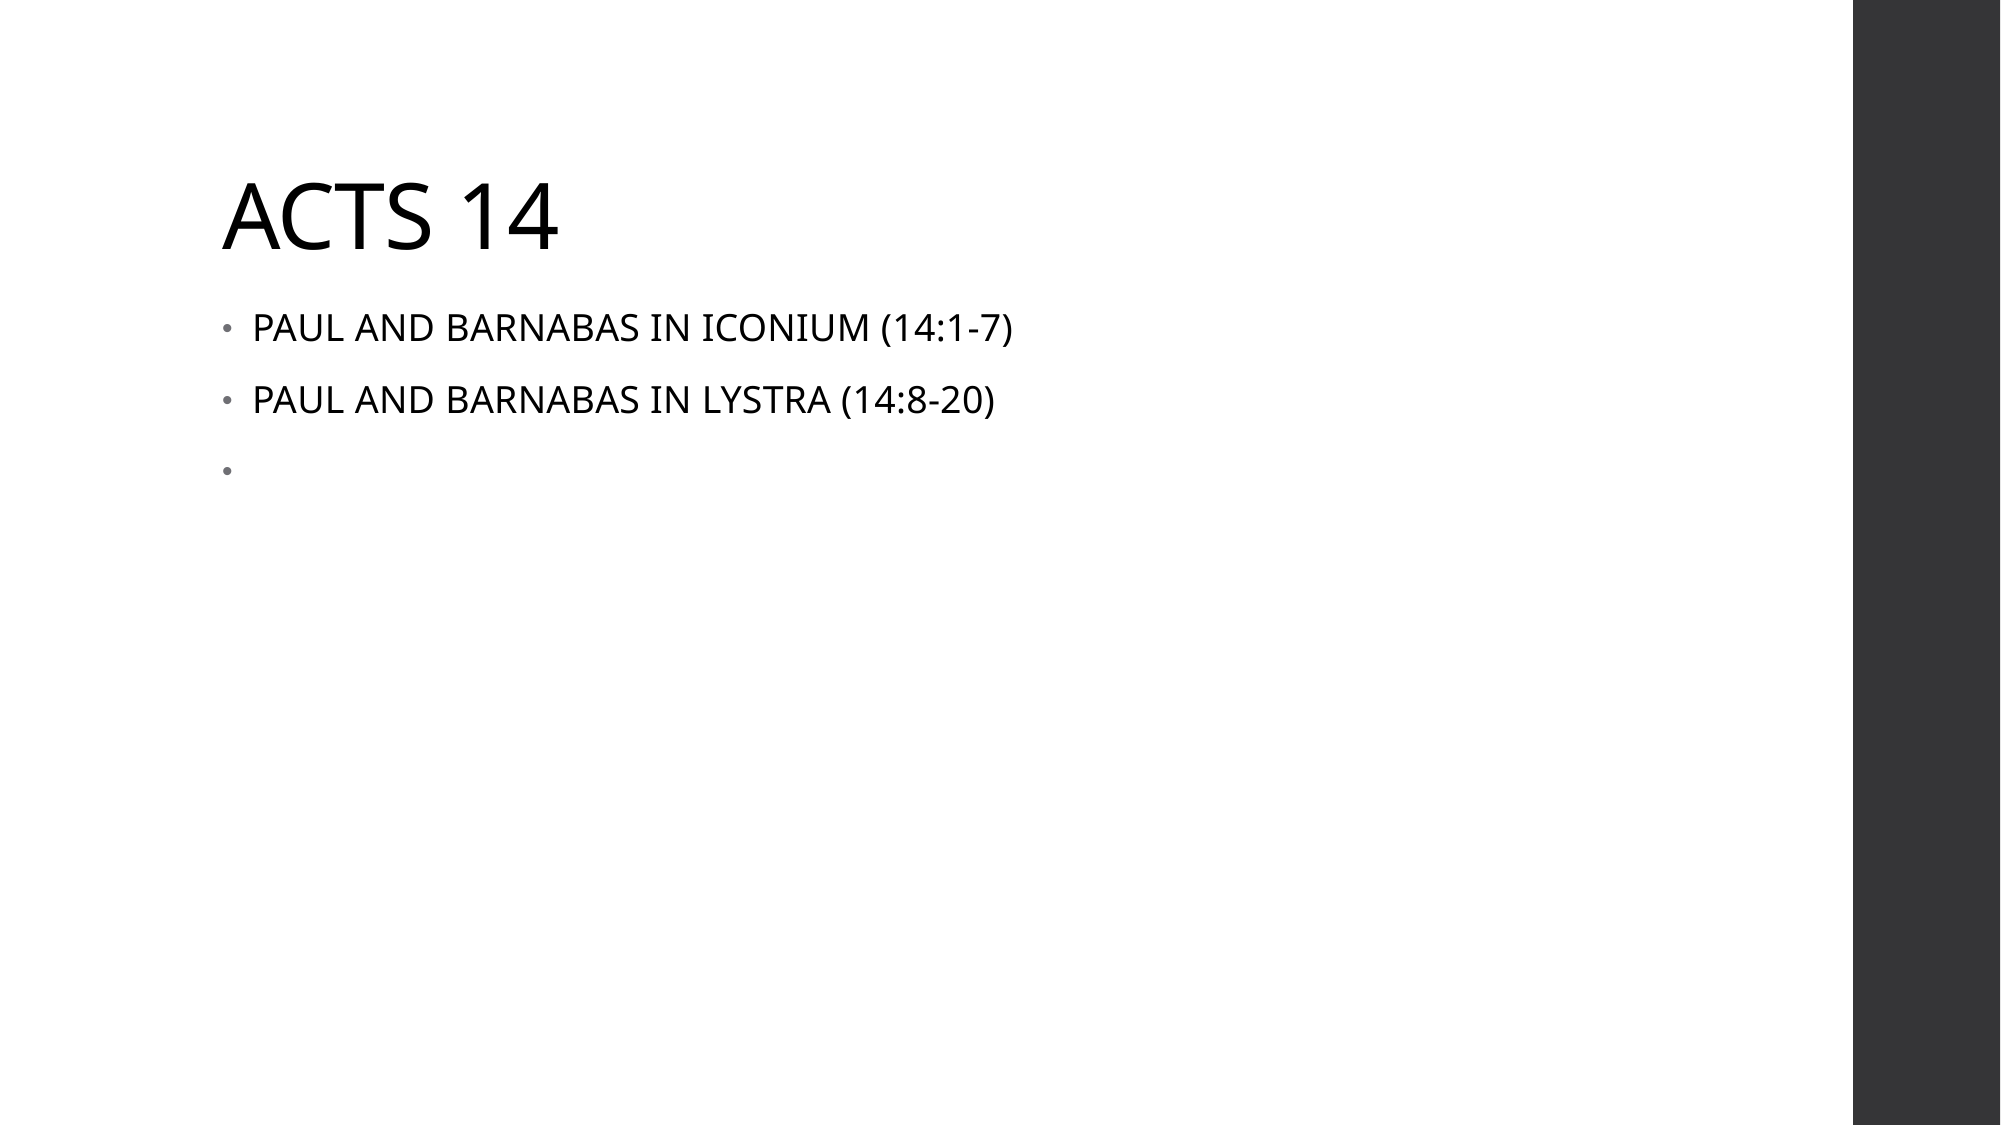

# ACTS 14
PAUL AND BARNABAS IN ICONIUM (14:1-7)
PAUL AND BARNABAS IN LYSTRA (14:8-20)